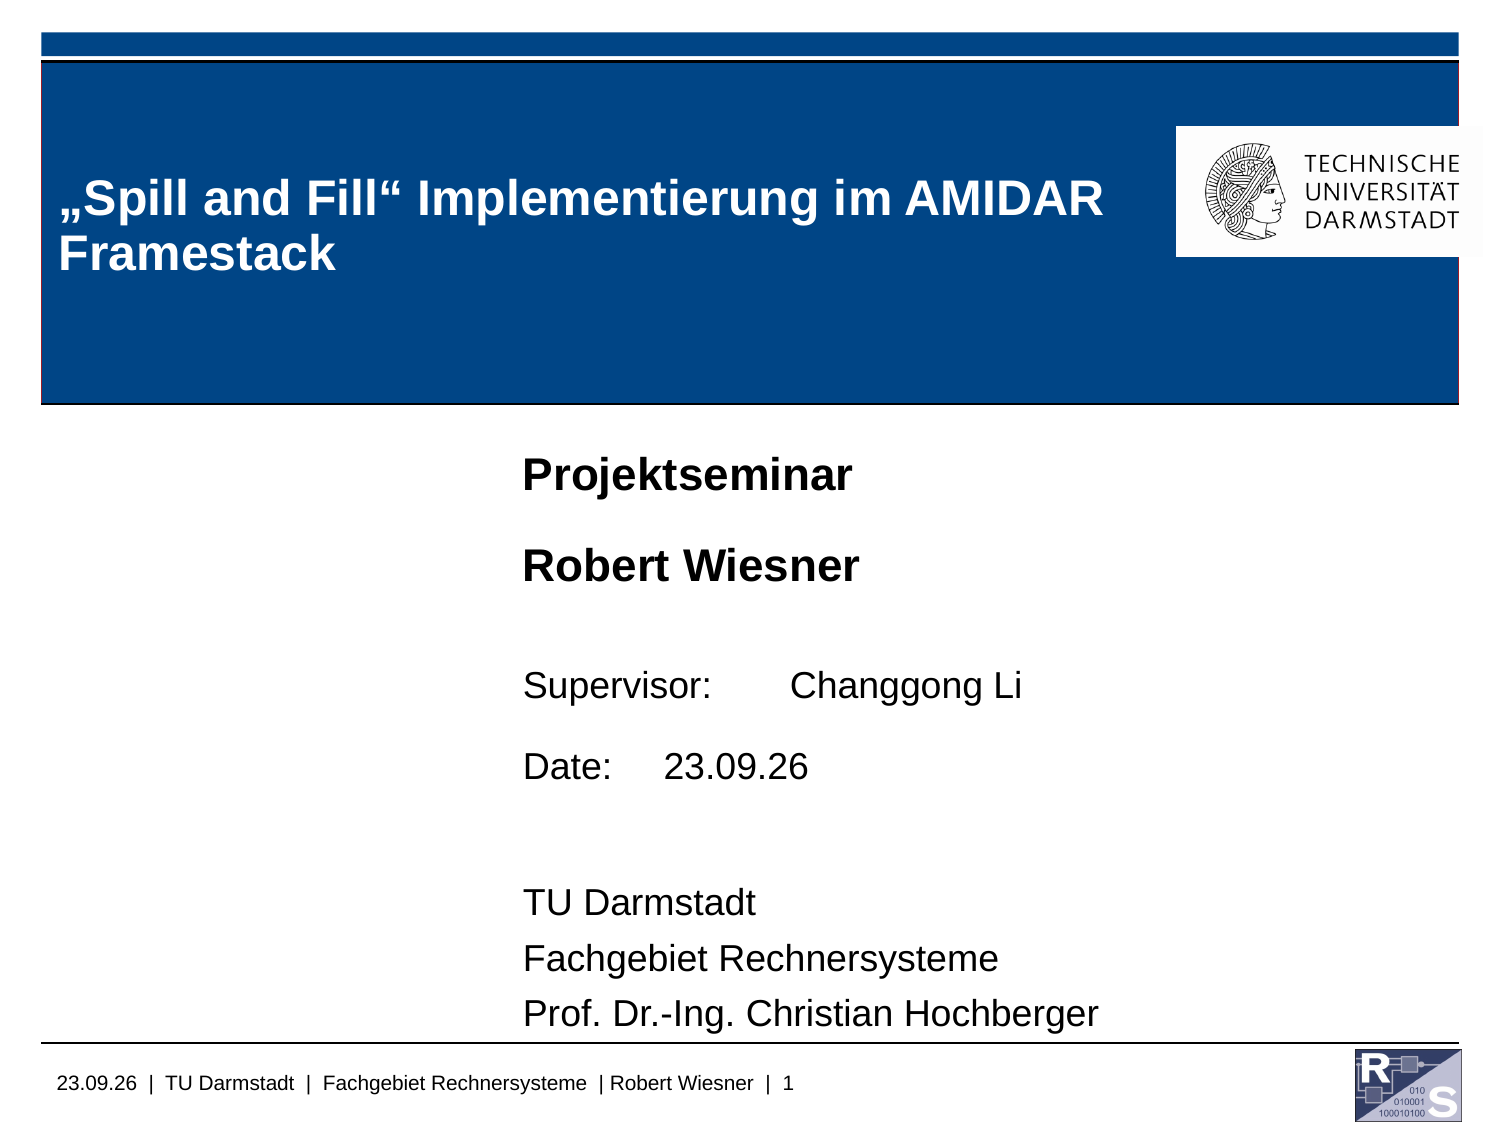

# „Spill and Fill“ Implementierung im AMIDAR Framestack
Projektseminar
Robert Wiesner
Supervisor: 	Changgong Li
Date:
TU Darmstadt
Fachgebiet Rechnersysteme
Prof. Dr.-Ing. Christian Hochberger